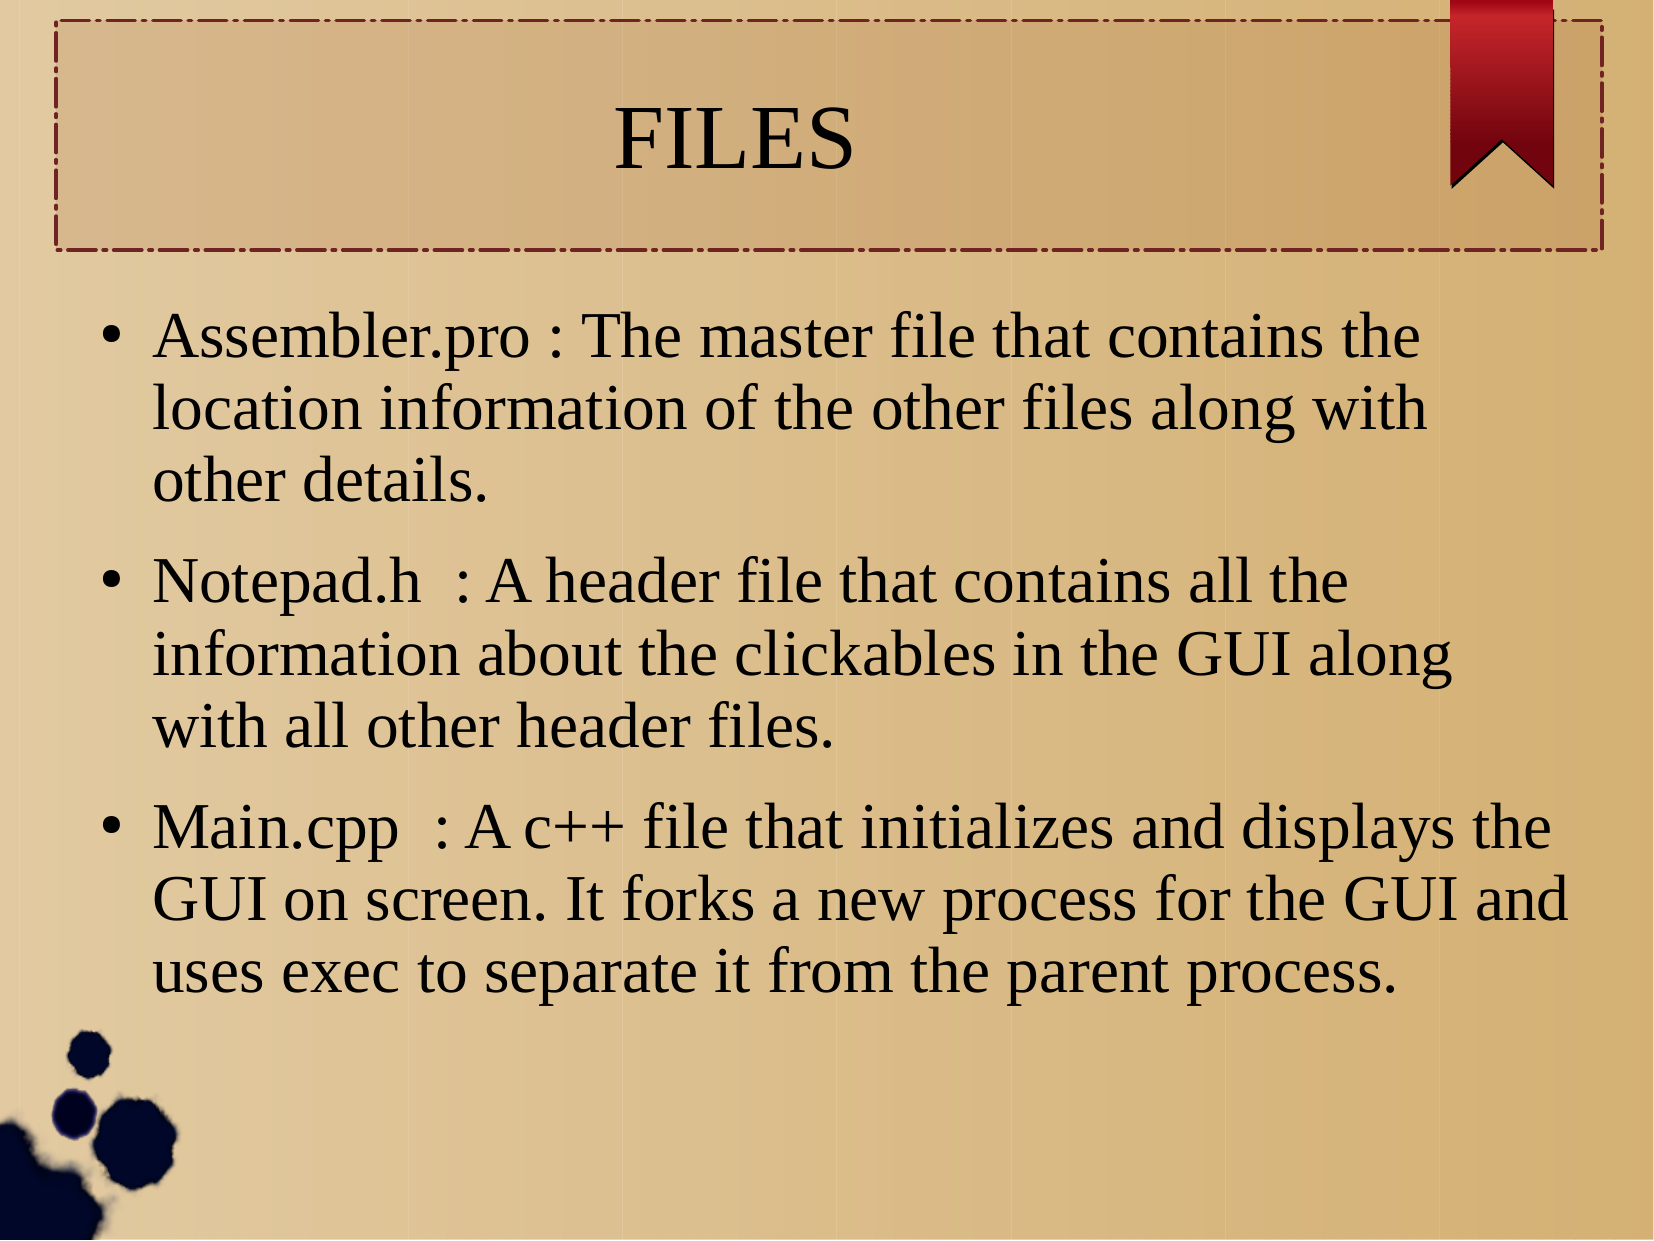

# FILES
Assembler.pro : The master file that contains the location information of the other files along with other details.
Notepad.h : A header file that contains all the information about the clickables in the GUI along with all other header files.
Main.cpp : A c++ file that initializes and displays the GUI on screen. It forks a new process for the GUI and uses exec to separate it from the parent process.